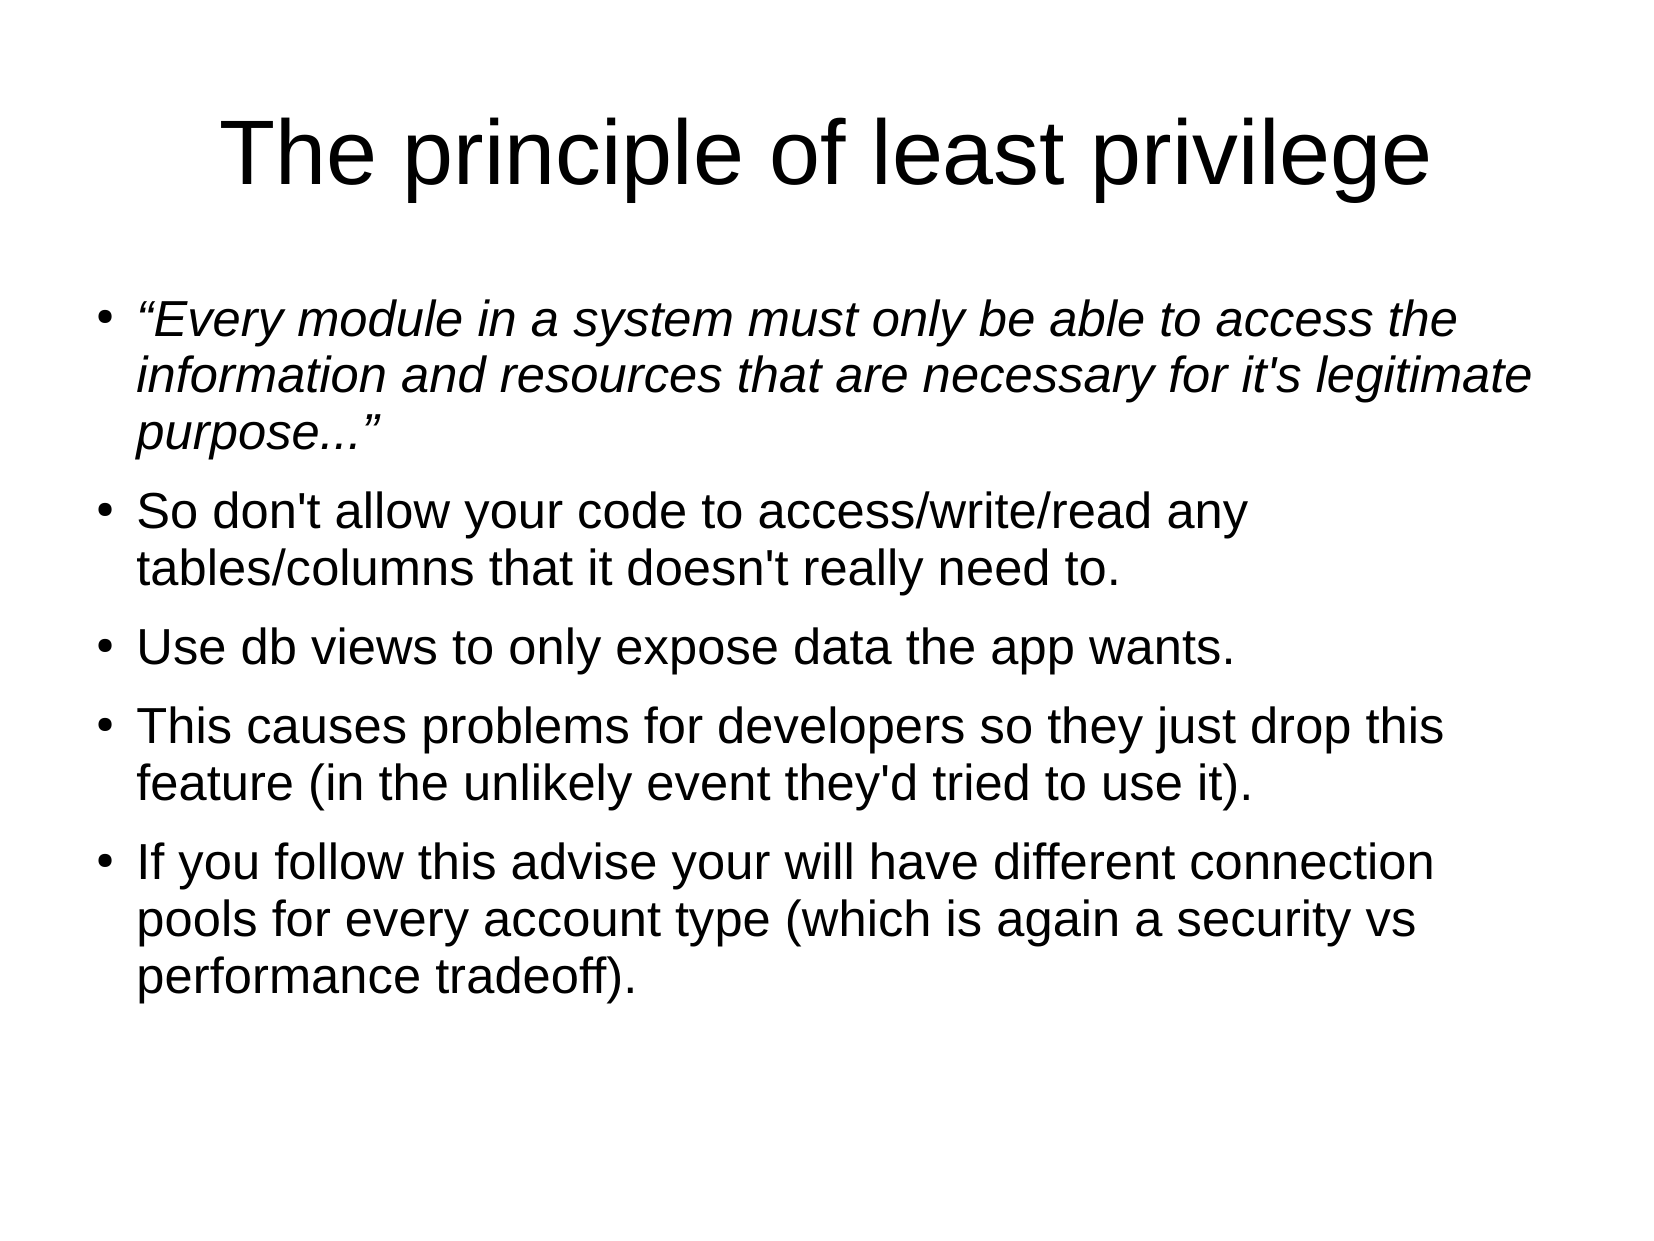

# The principle of least privilege
“Every module in a system must only be able to access the information and resources that are necessary for it's legitimate purpose...”
So don't allow your code to access/write/read any tables/columns that it doesn't really need to.
Use db views to only expose data the app wants.
This causes problems for developers so they just drop this feature (in the unlikely event they'd tried to use it).
If you follow this advise your will have different connection pools for every account type (which is again a security vs performance tradeoff).